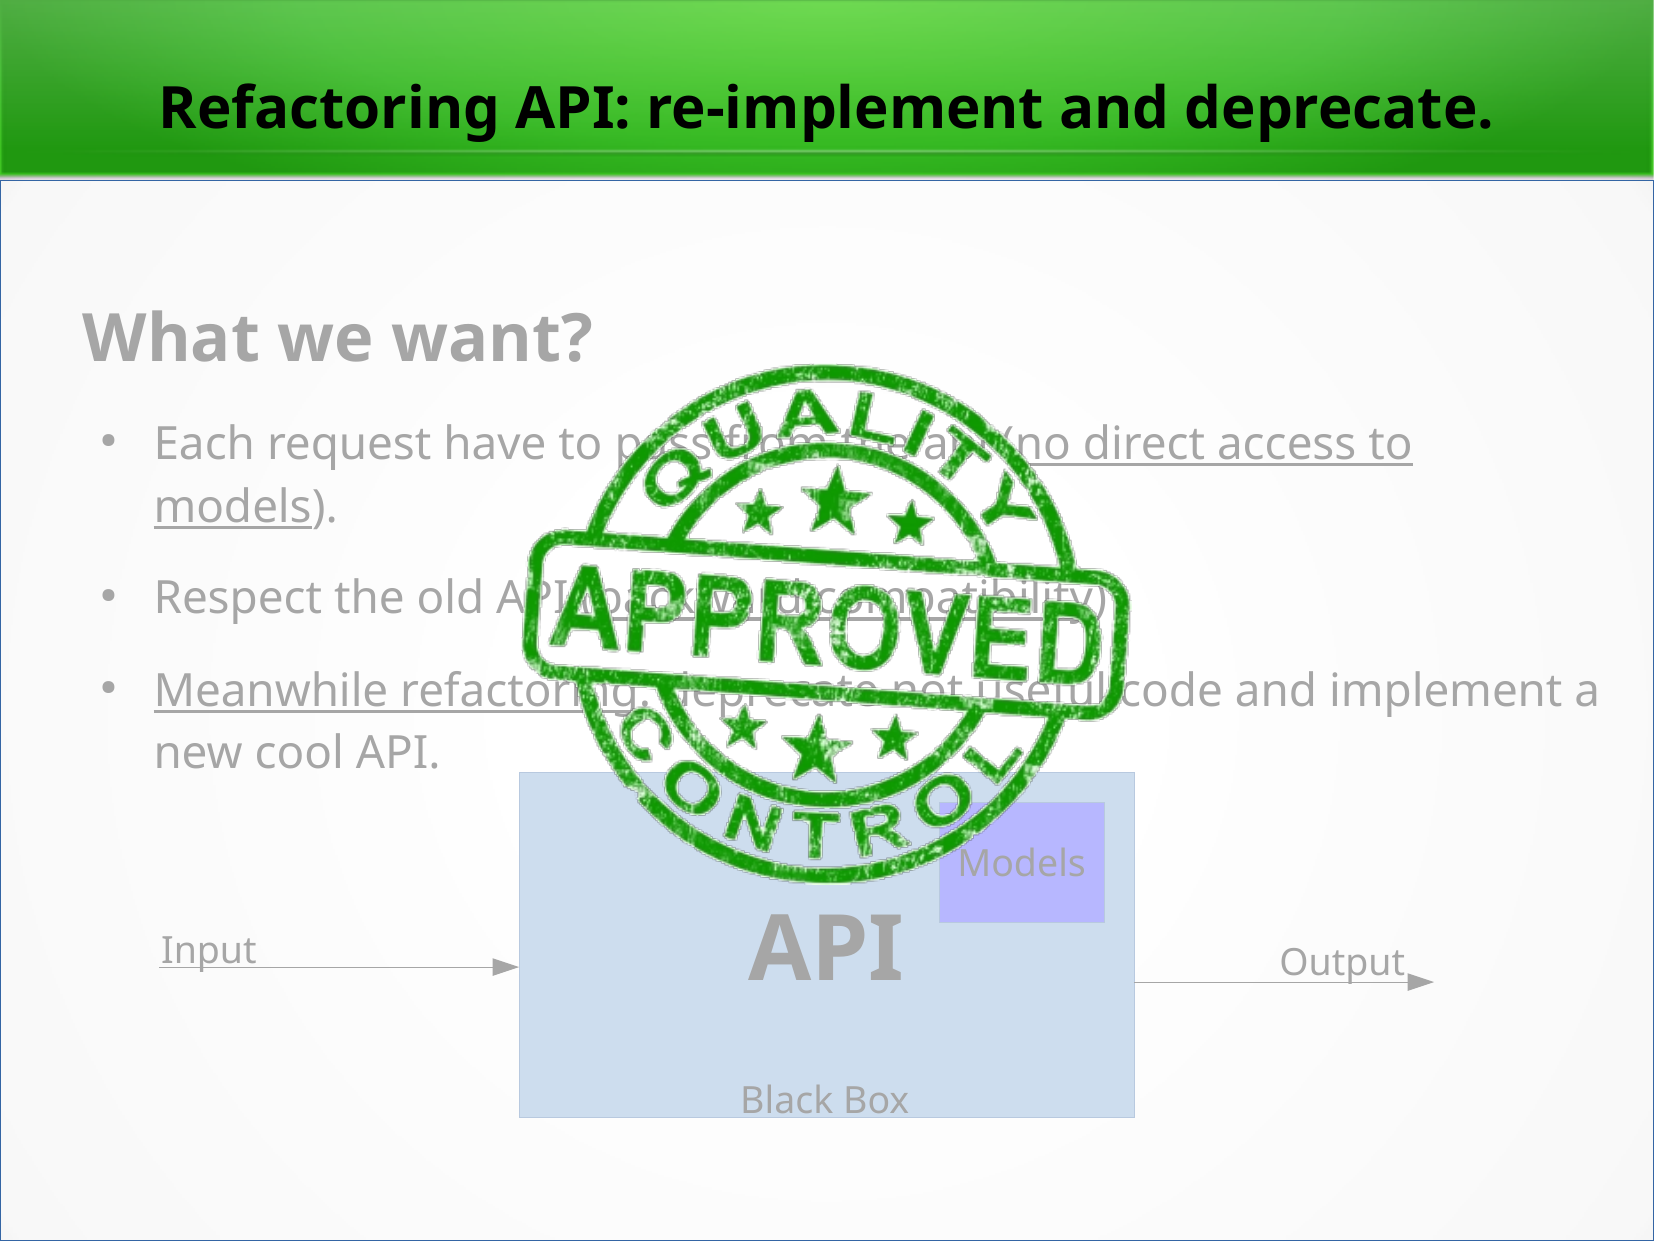

# Refactoring API: re-implement and deprecate.
What we want?
Each request have to pass from the api (no direct access to models).
Respect the old API (backward compatibility)
Meanwhile refactoring: deprecate not useful code and implement a new cool API.
API
Models
Input
Output
Black Box